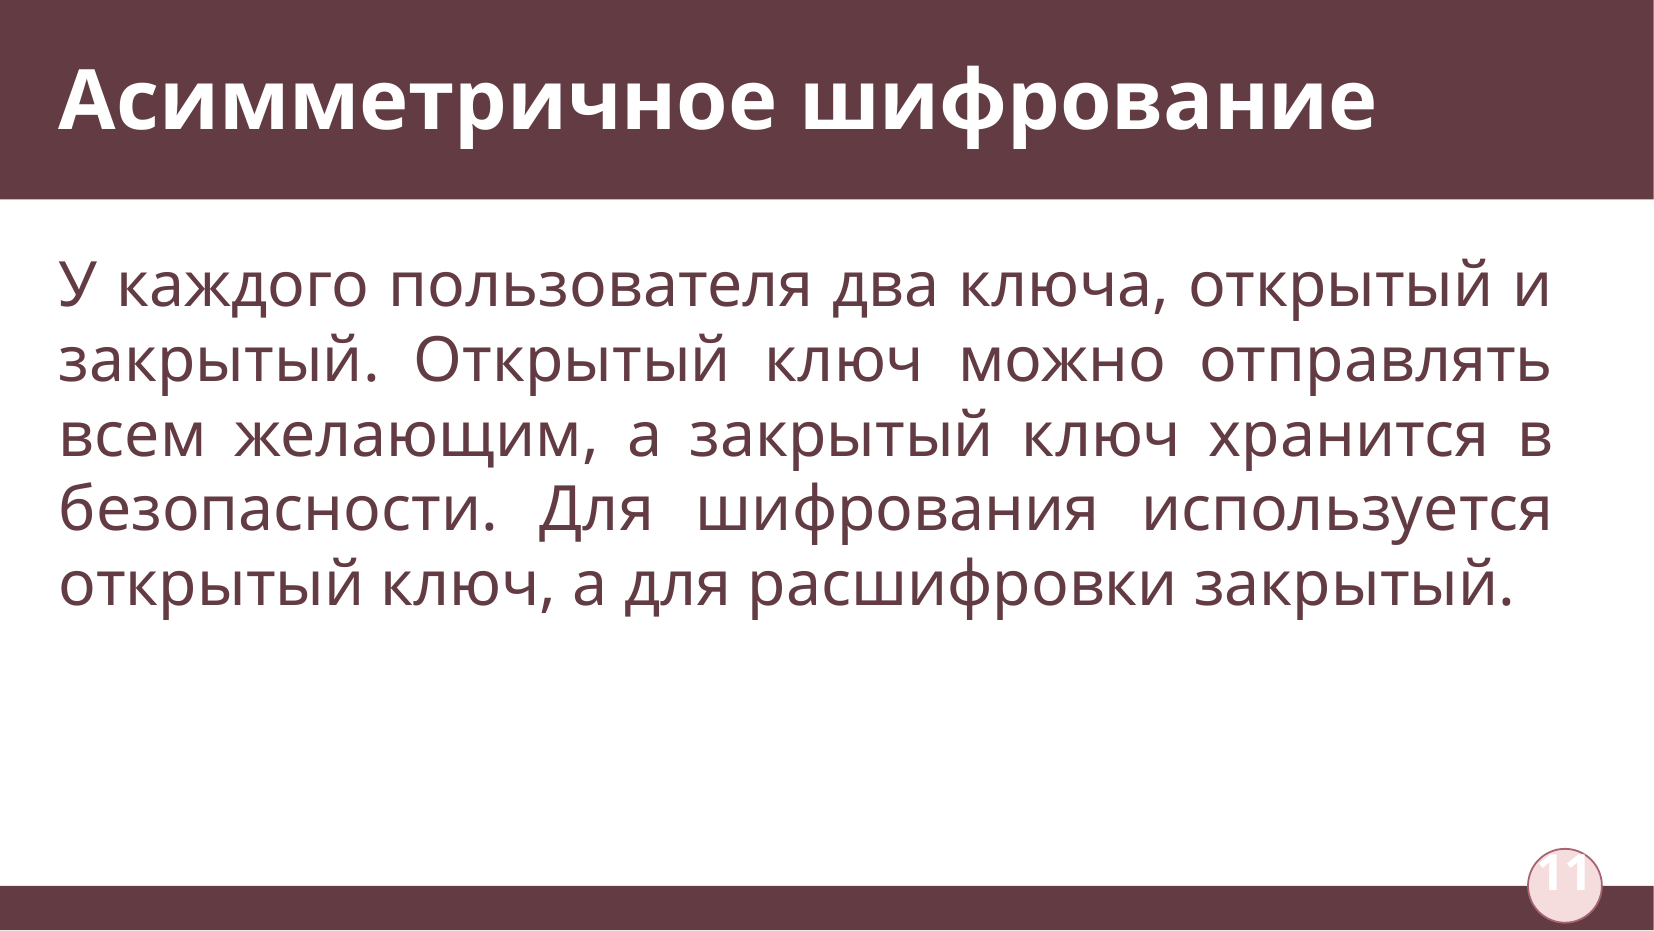

# Асимметричное шифрование
У каждого пользователя два ключа, открытый и закрытый. Открытый ключ можно отправлять всем желающим, а закрытый ключ хранится в безопасности. Для шифрования используется открытый ключ, а для расшифровки закрытый.